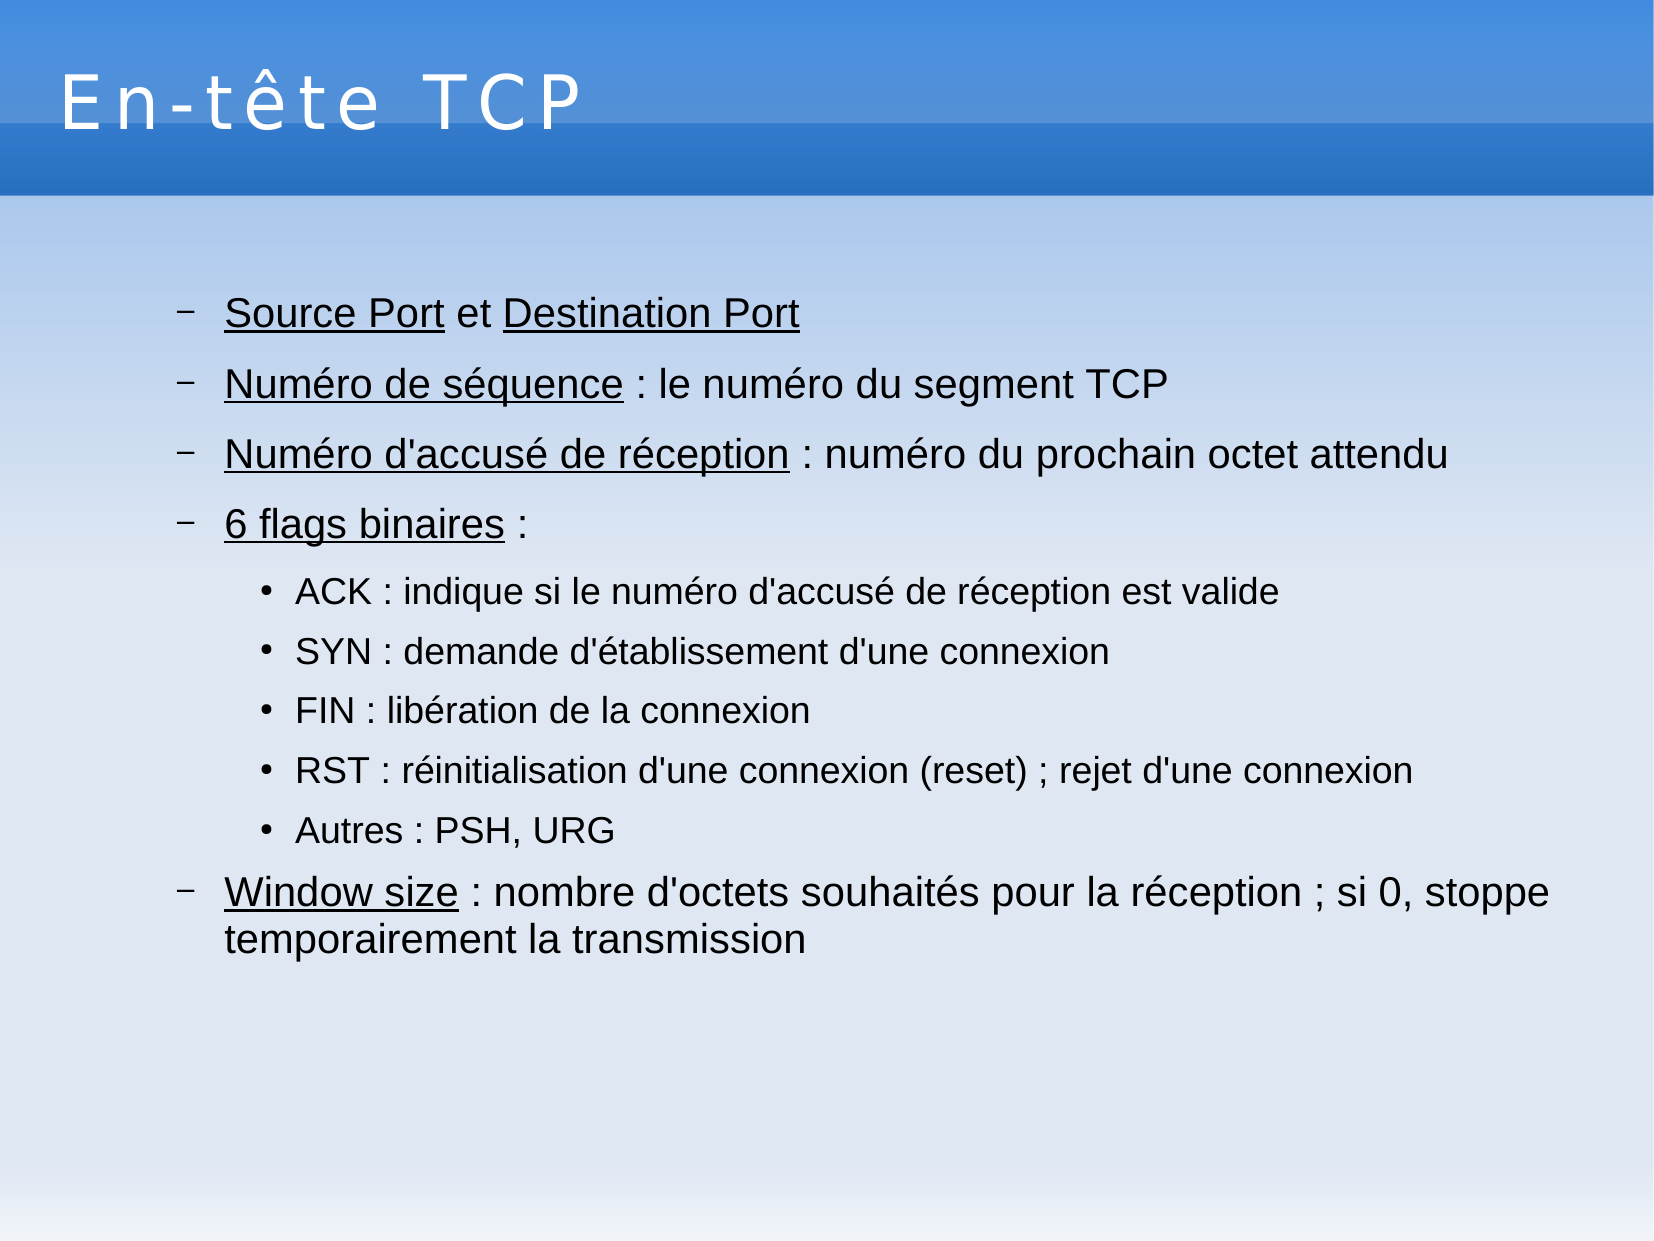

# En-tête TCP
Source Port et Destination Port
Numéro de séquence : le numéro du segment TCP
Numéro d'accusé de réception : numéro du prochain octet attendu
6 flags binaires :
ACK : indique si le numéro d'accusé de réception est valide
SYN : demande d'établissement d'une connexion
FIN : libération de la connexion
RST : réinitialisation d'une connexion (reset) ; rejet d'une connexion
Autres : PSH, URG
Window size : nombre d'octets souhaités pour la réception ; si 0, stoppe temporairement la transmission